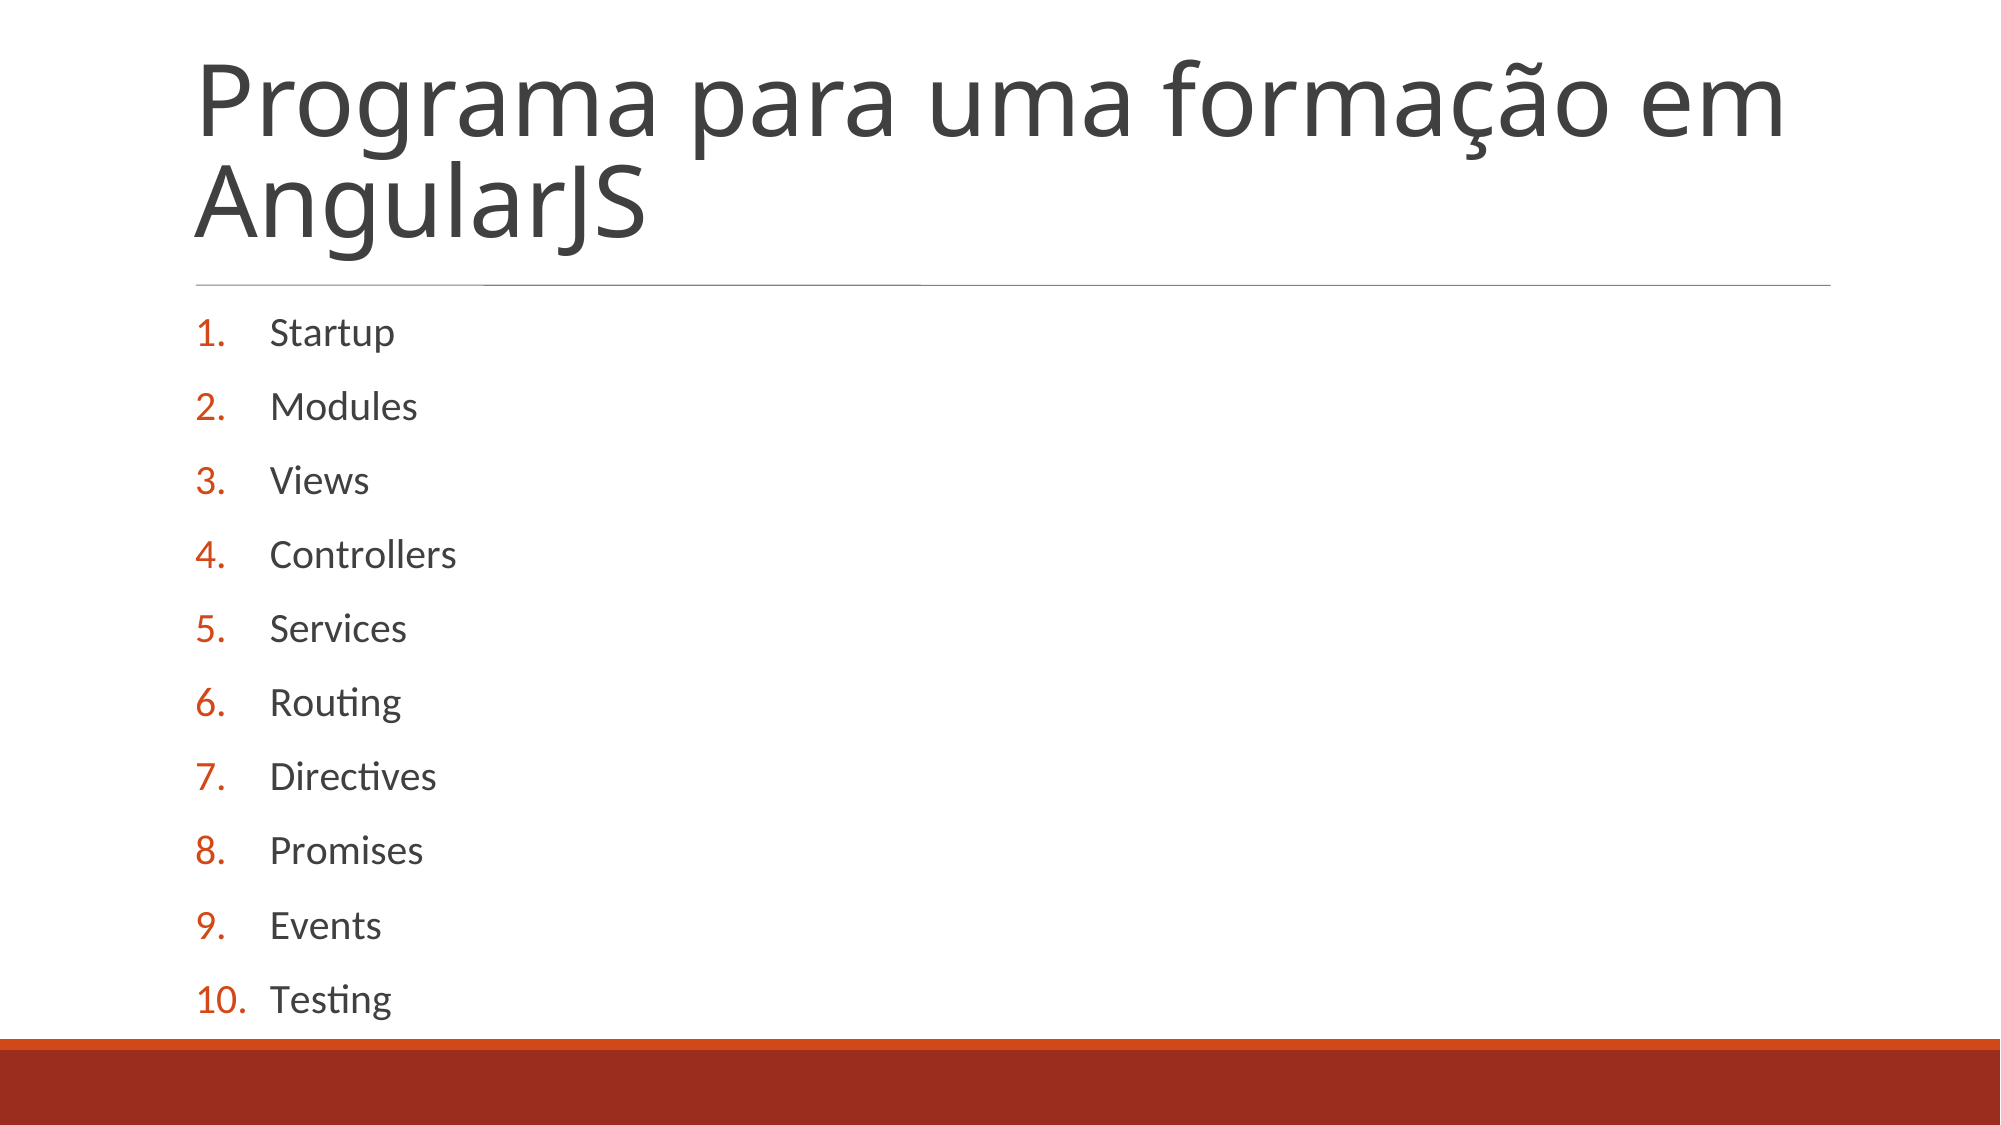

# Programa para uma formação em AngularJS
Startup
Modules
Views
Controllers
Services
Routing
Directives
Promises
Events
Testing